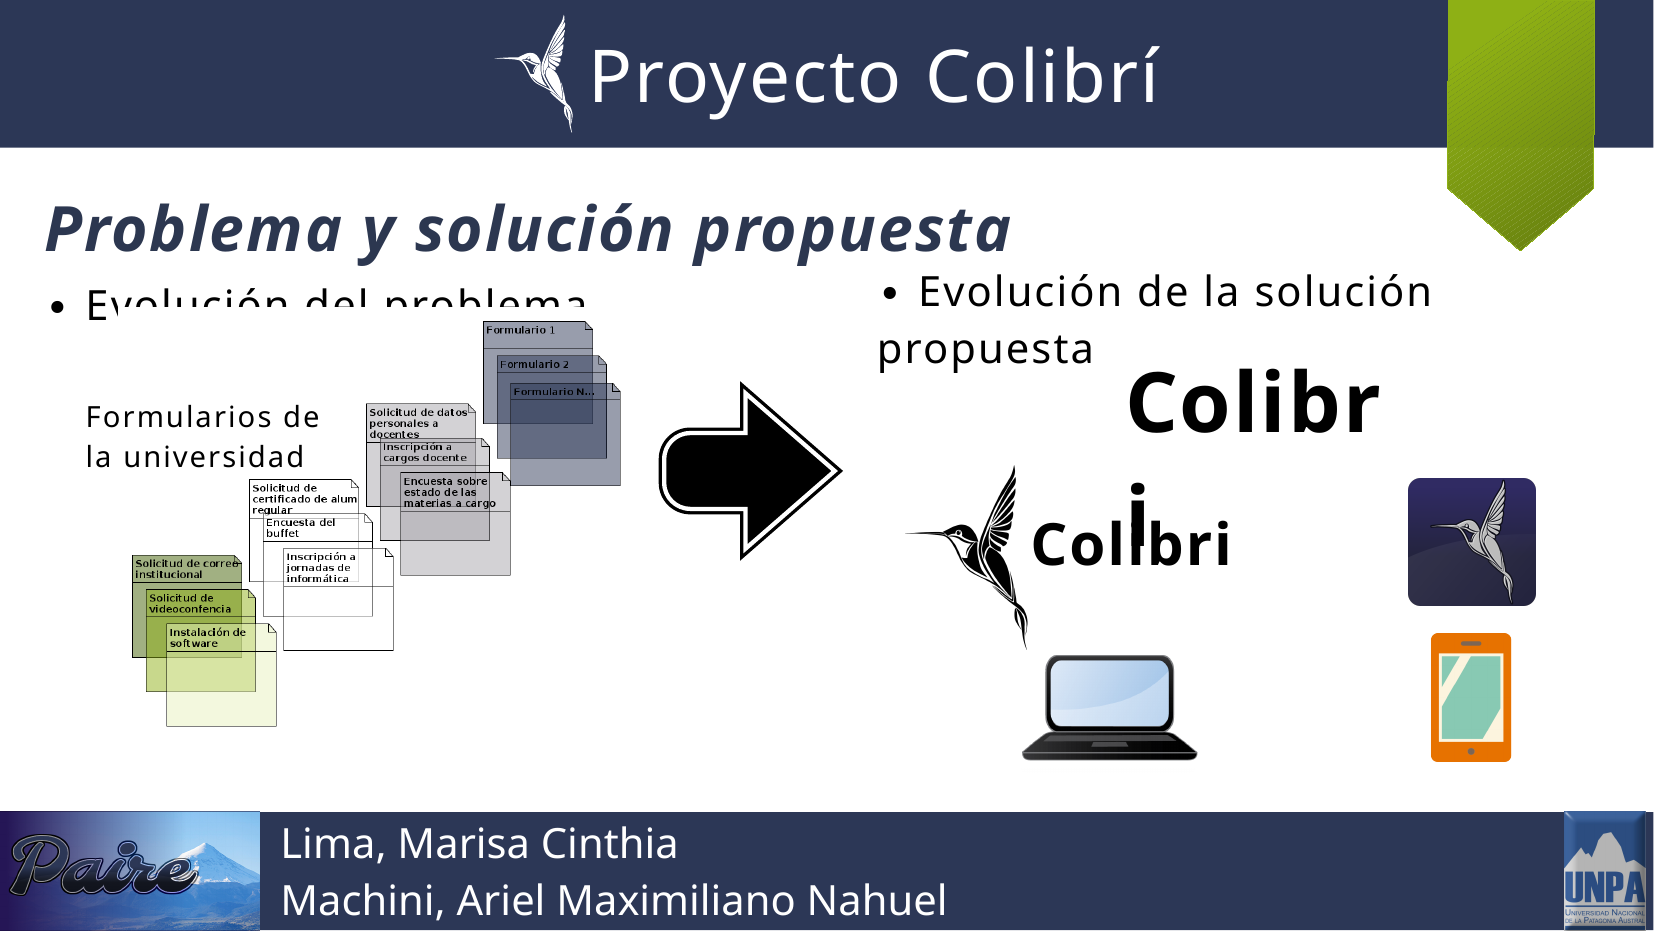

Proyecto Colibrí
Problema y solución propuesta
∙ Evolución del problema
∙ Evolución de la solución propuesta
Colibri
Formularios de la universidad
Colibri
Lima, Marisa Cinthia
Machini, Ariel Maximiliano Nahuel